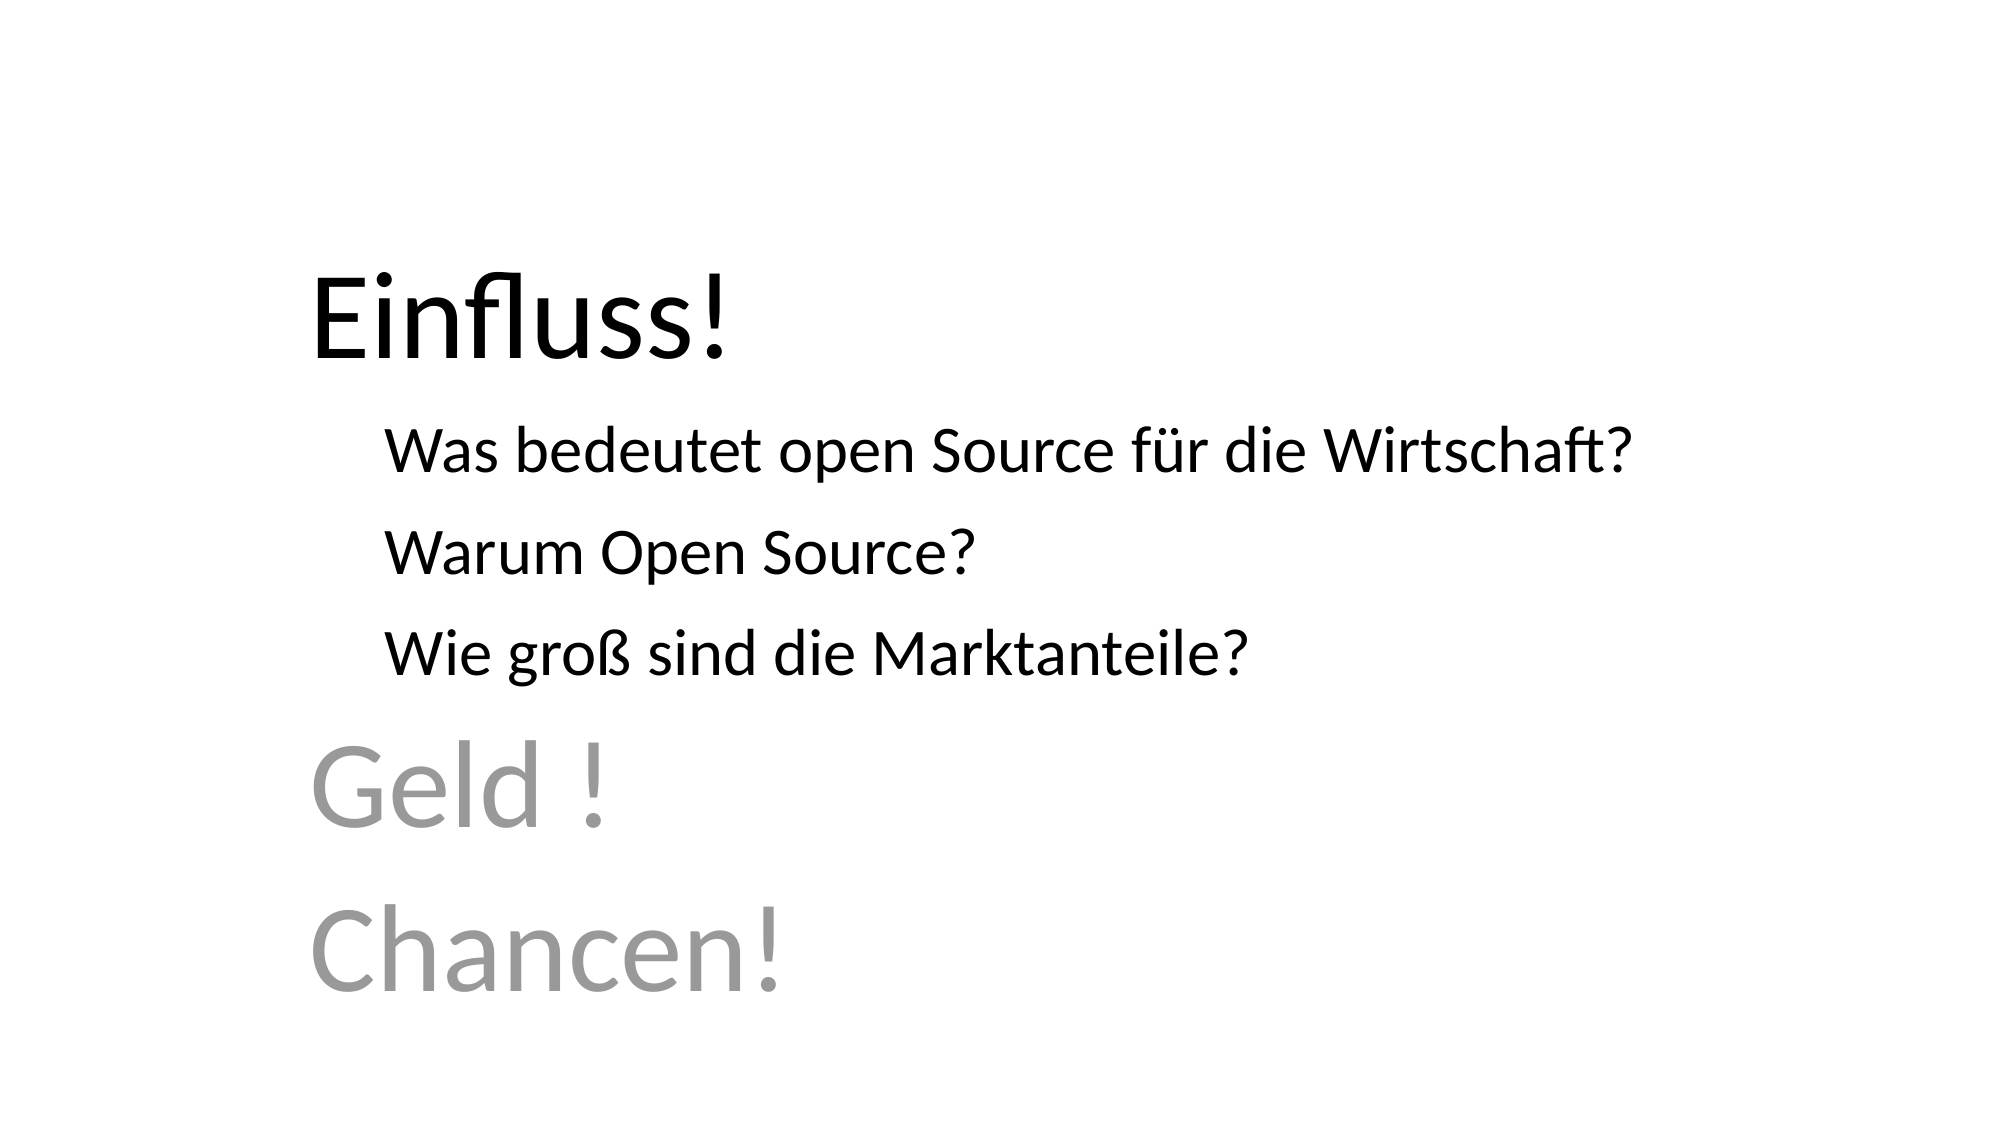

# Einfluss!
 Was bedeutet open Source für die Wirtschaft?
 Warum Open Source?
 Wie groß sind die Marktanteile?
Geld !
Chancen!